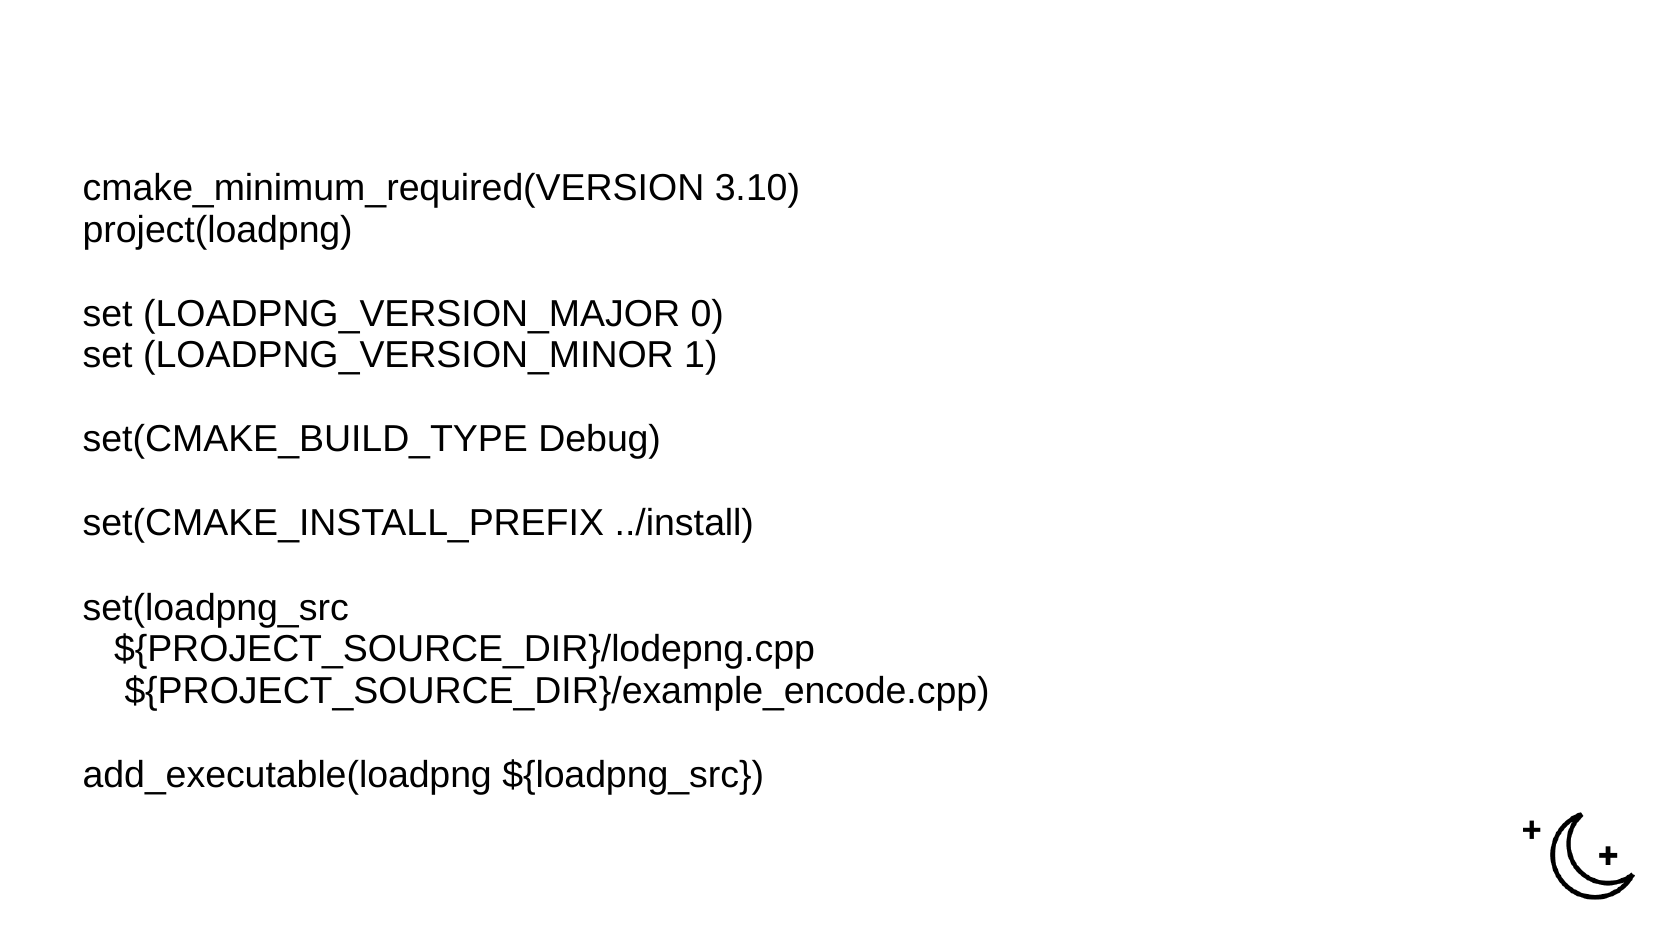

# cmake_minimum_required(VERSION 3.10)
project(loadpng)
set (LOADPNG_VERSION_MAJOR 0)
set (LOADPNG_VERSION_MINOR 1)
set(CMAKE_BUILD_TYPE Debug)
set(CMAKE_INSTALL_PREFIX ../install)
set(loadpng_src
 ${PROJECT_SOURCE_DIR}/lodepng.cpp
 ${PROJECT_SOURCE_DIR}/example_encode.cpp)
add_executable(loadpng ${loadpng_src})